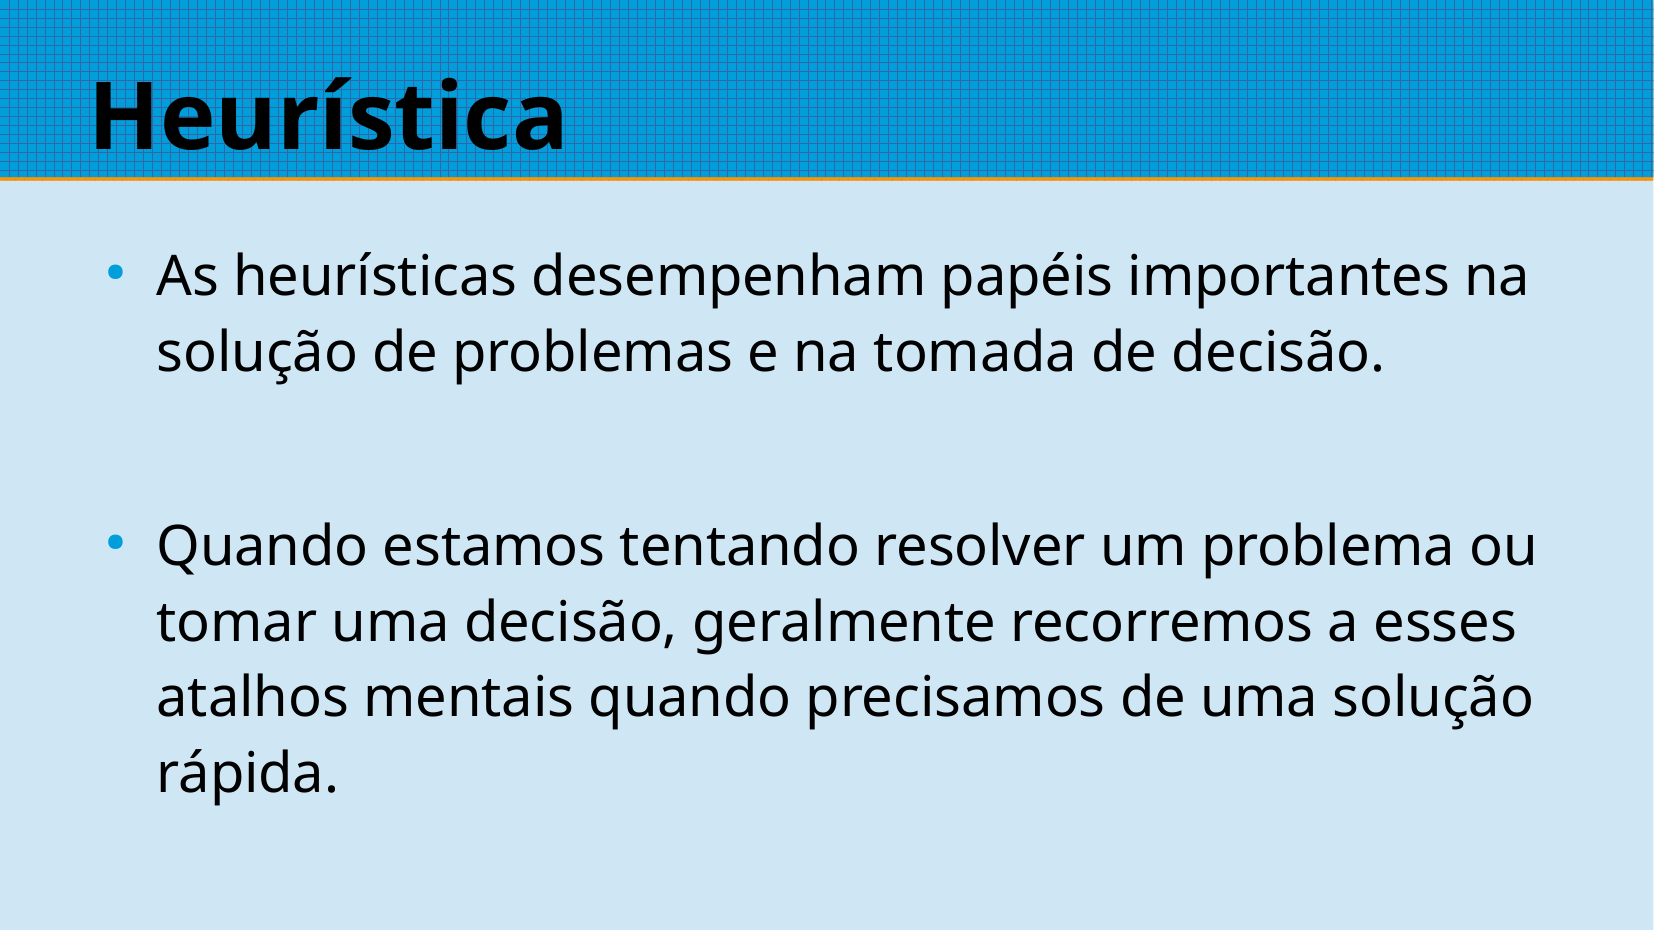

# Heurística
As heurísticas desempenham papéis importantes na solução de problemas e na tomada de decisão.
Quando estamos tentando resolver um problema ou tomar uma decisão, geralmente recorremos a esses atalhos mentais quando precisamos de uma solução rápida.